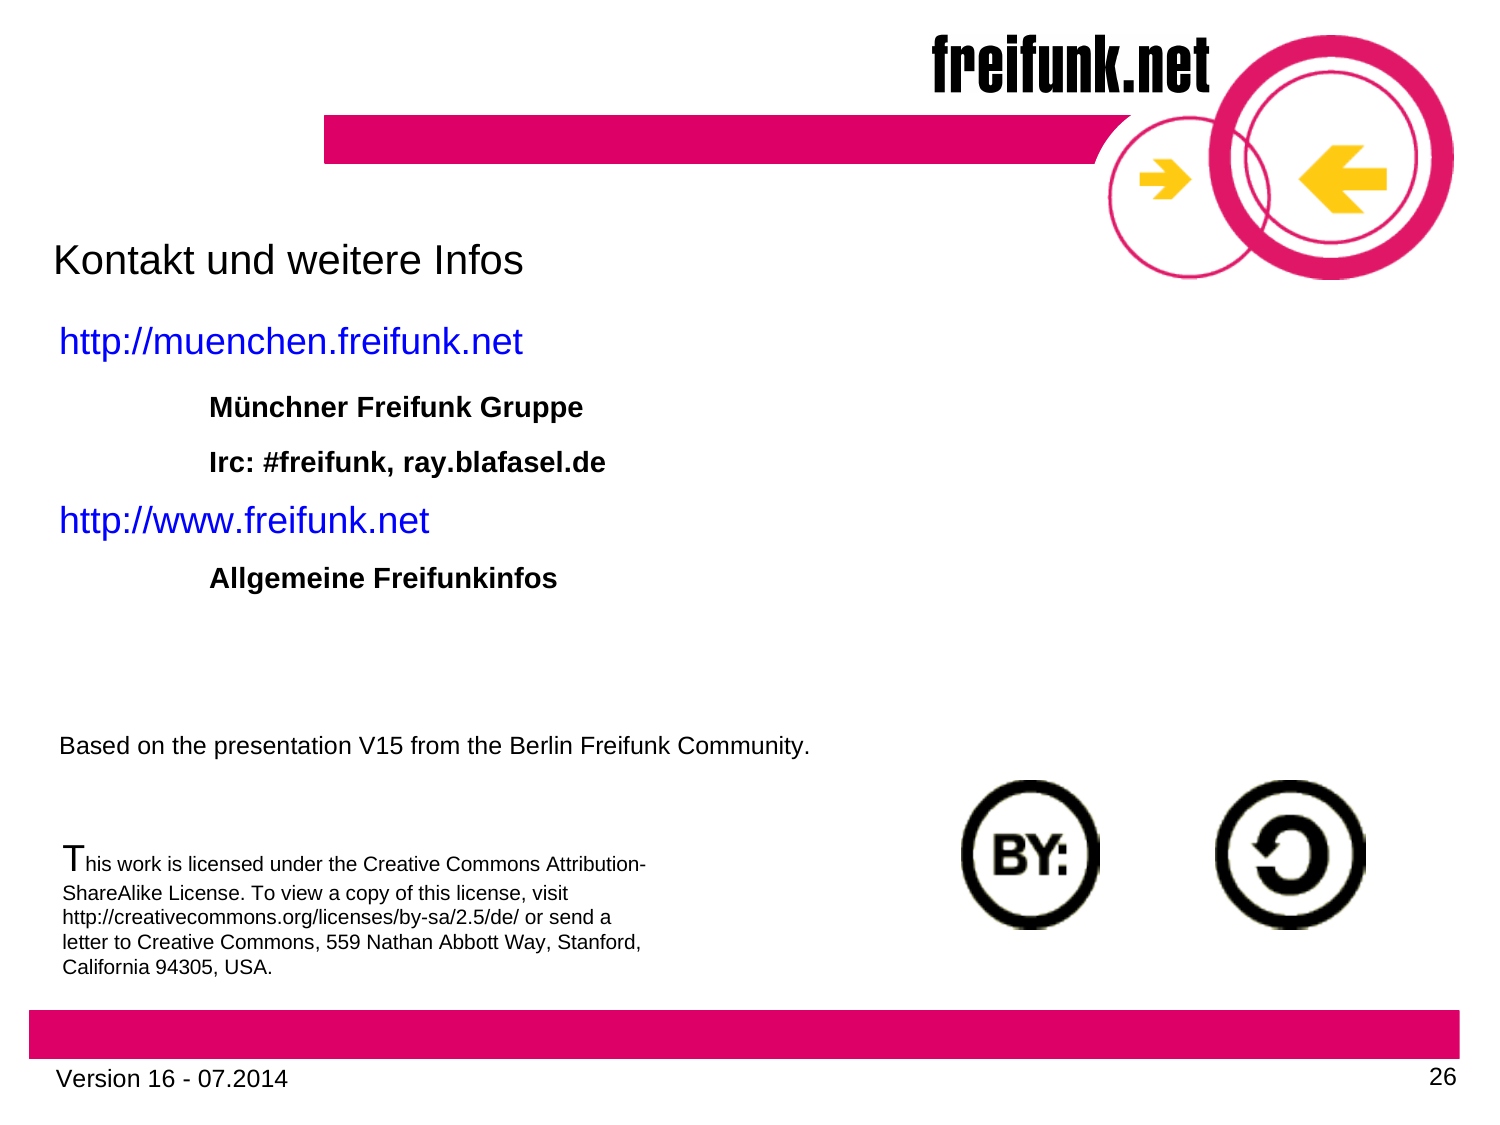

Kontakt und weitere Infos
http://muenchen.freifunk.net
	Münchner Freifunk Gruppe
	Irc: #freifunk, ray.blafasel.de
http://www.freifunk.net
	Allgemeine Freifunkinfos
Based on the presentation V15 from the Berlin Freifunk Community.
This work is licensed under the Creative Commons Attribution-ShareAlike License. To view a copy of this license, visit http://creativecommons.org/licenses/by-sa/2.5/de/ or send a letter to Creative Commons, 559 Nathan Abbott Way, Stanford, California 94305, USA.
26
Version 16 - 07.2014